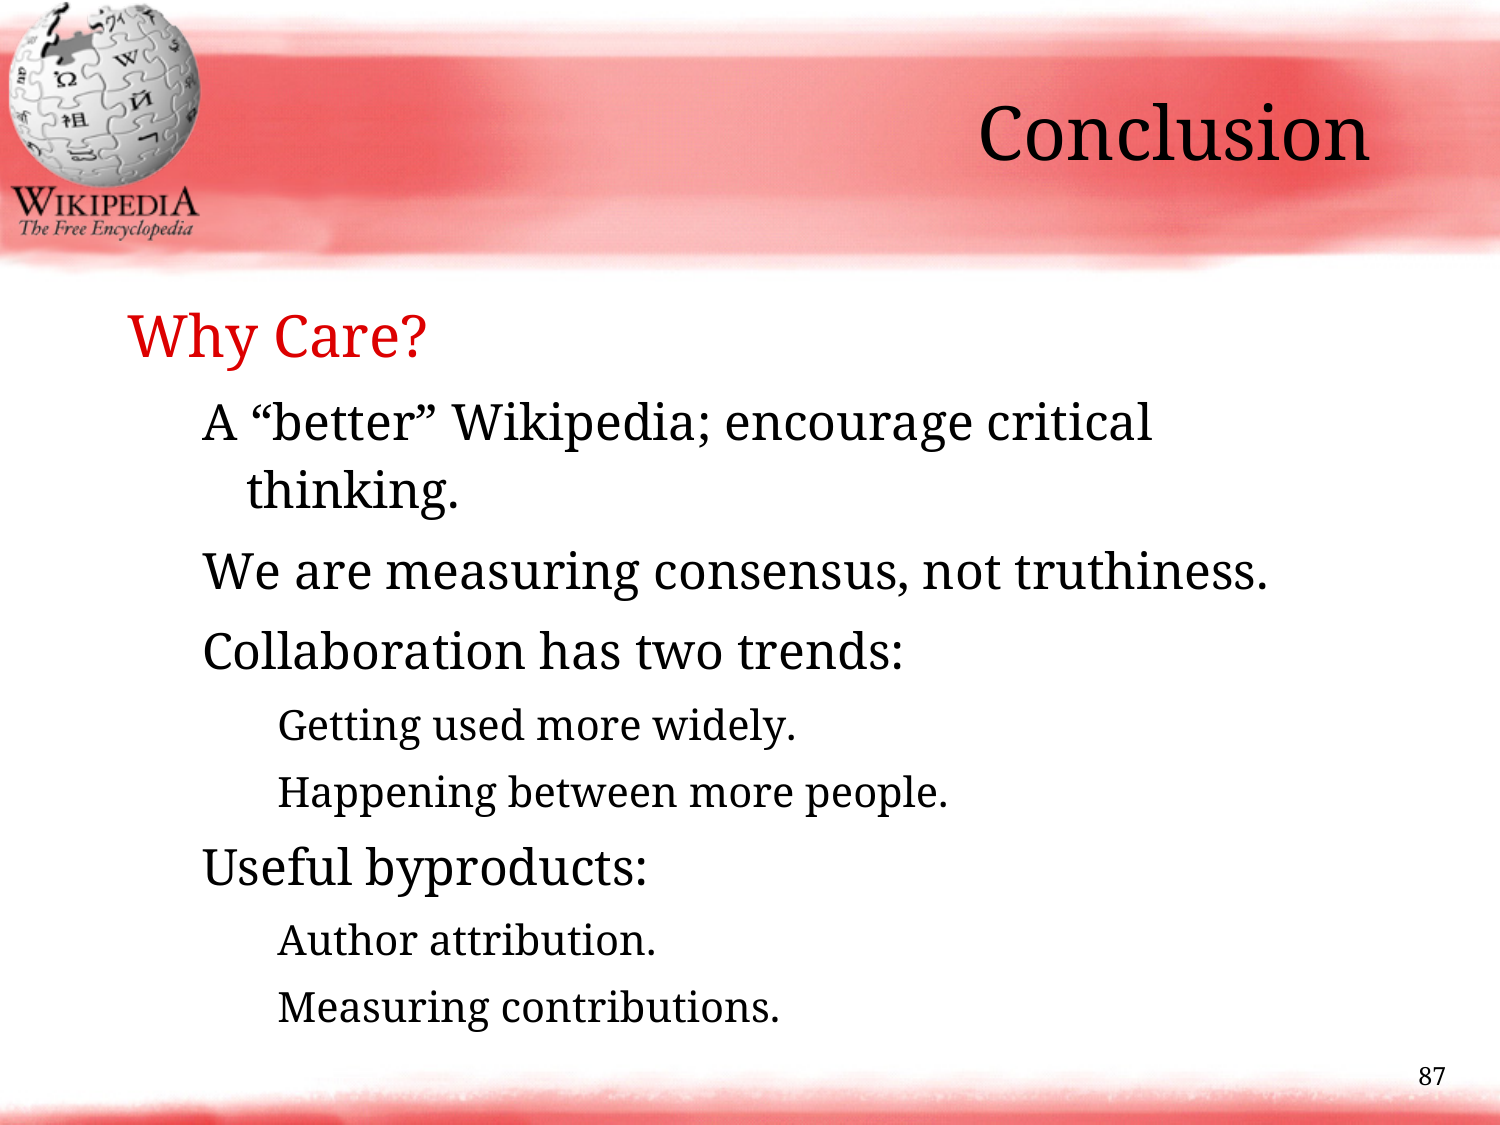

# Conclusion
Why Care?
A “better” Wikipedia; encourage critical thinking.
We are measuring consensus, not truthiness.
Collaboration has two trends:
Getting used more widely.
Happening between more people.
Useful byproducts:
Author attribution.
Measuring contributions.
87